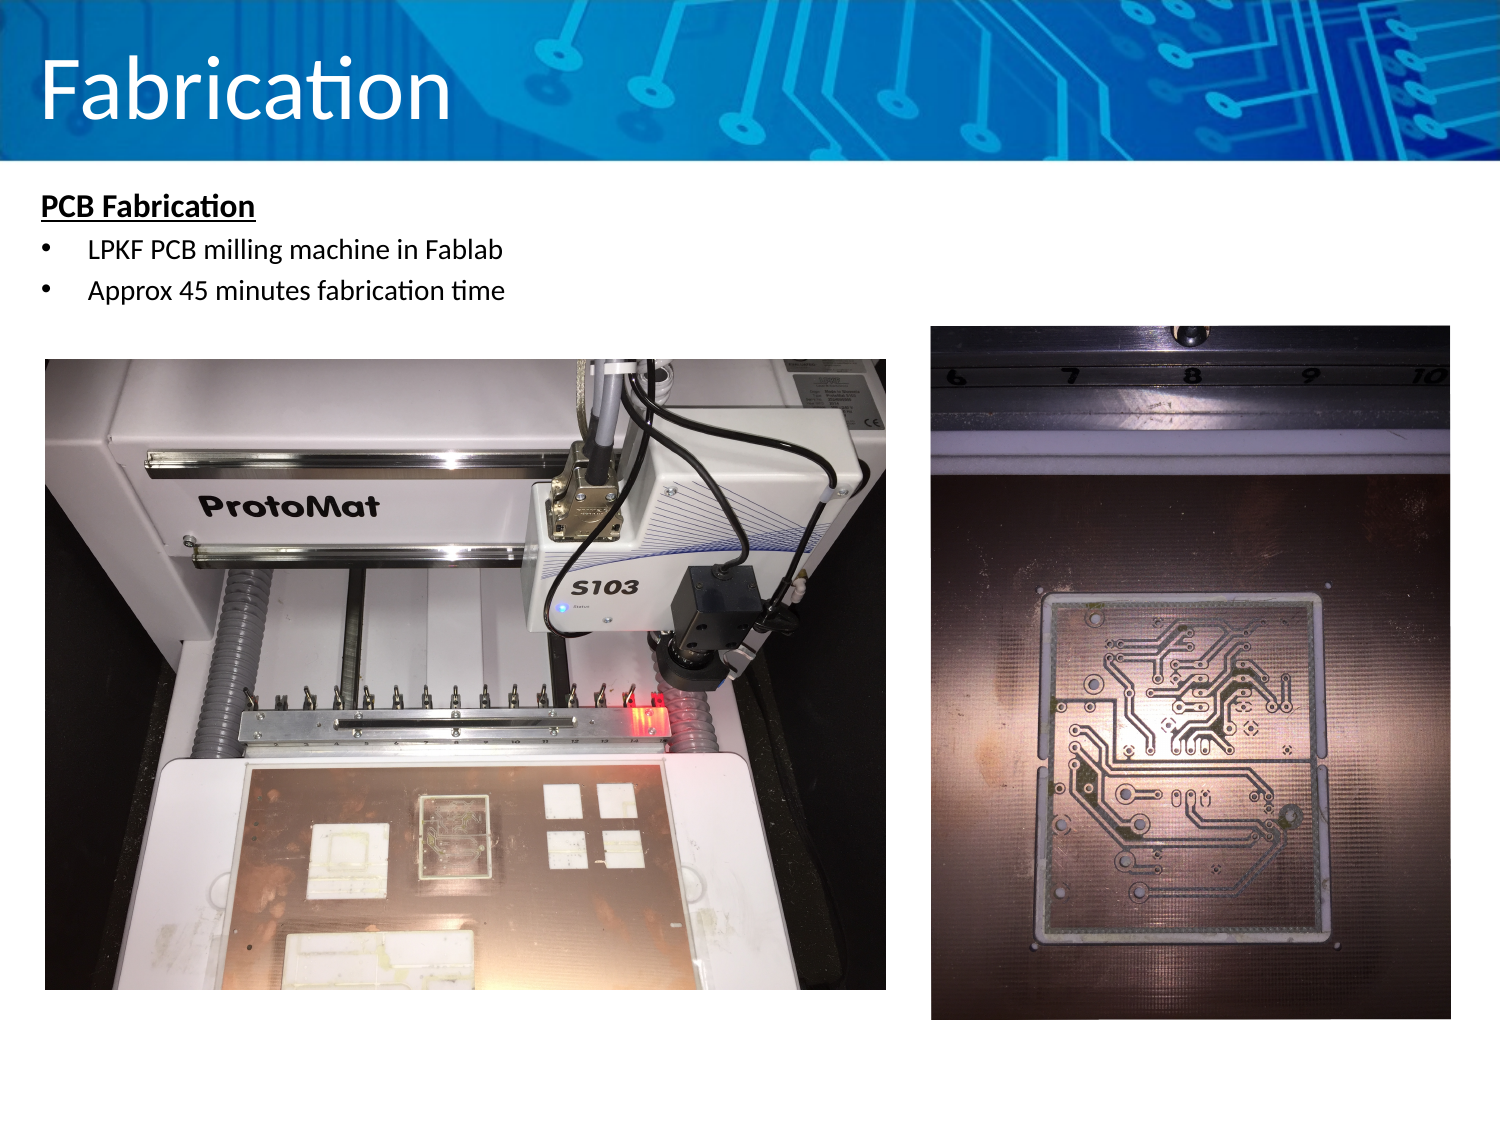

# Fabrication
PCB Fabrication
LPKF PCB milling machine in Fablab
Approx 45 minutes fabrication time